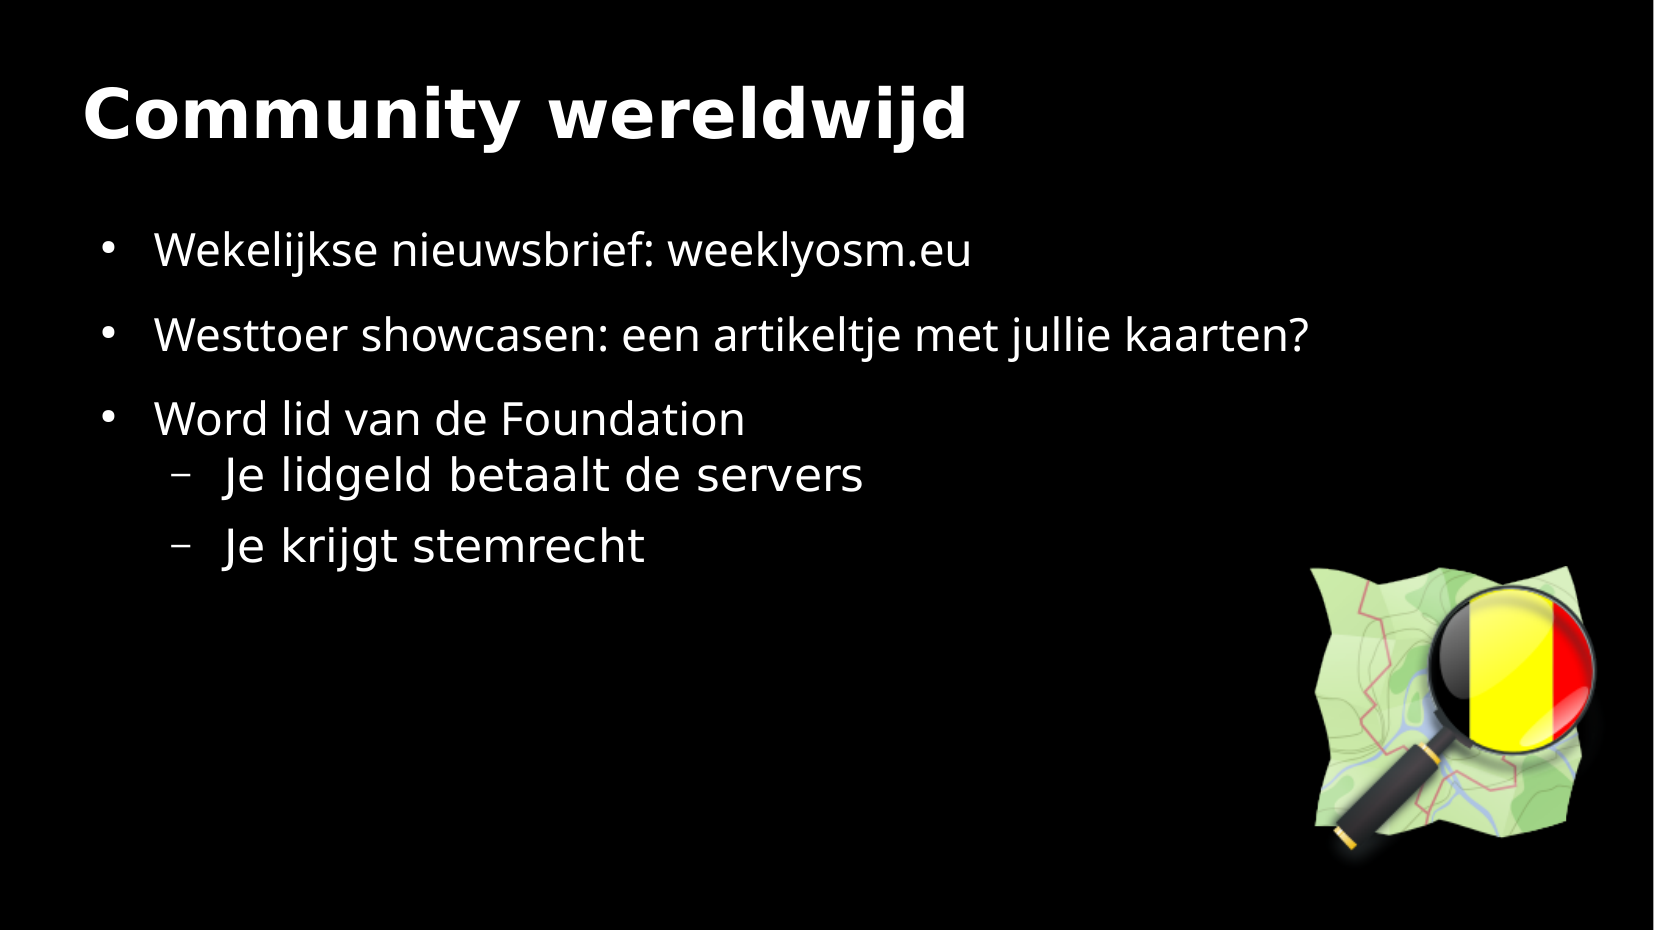

# Community wereldwijd
Wekelijkse nieuwsbrief: weeklyosm.eu
Westtoer showcasen: een artikeltje met jullie kaarten?
Word lid van de Foundation
Je lidgeld betaalt de servers
Je krijgt stemrecht